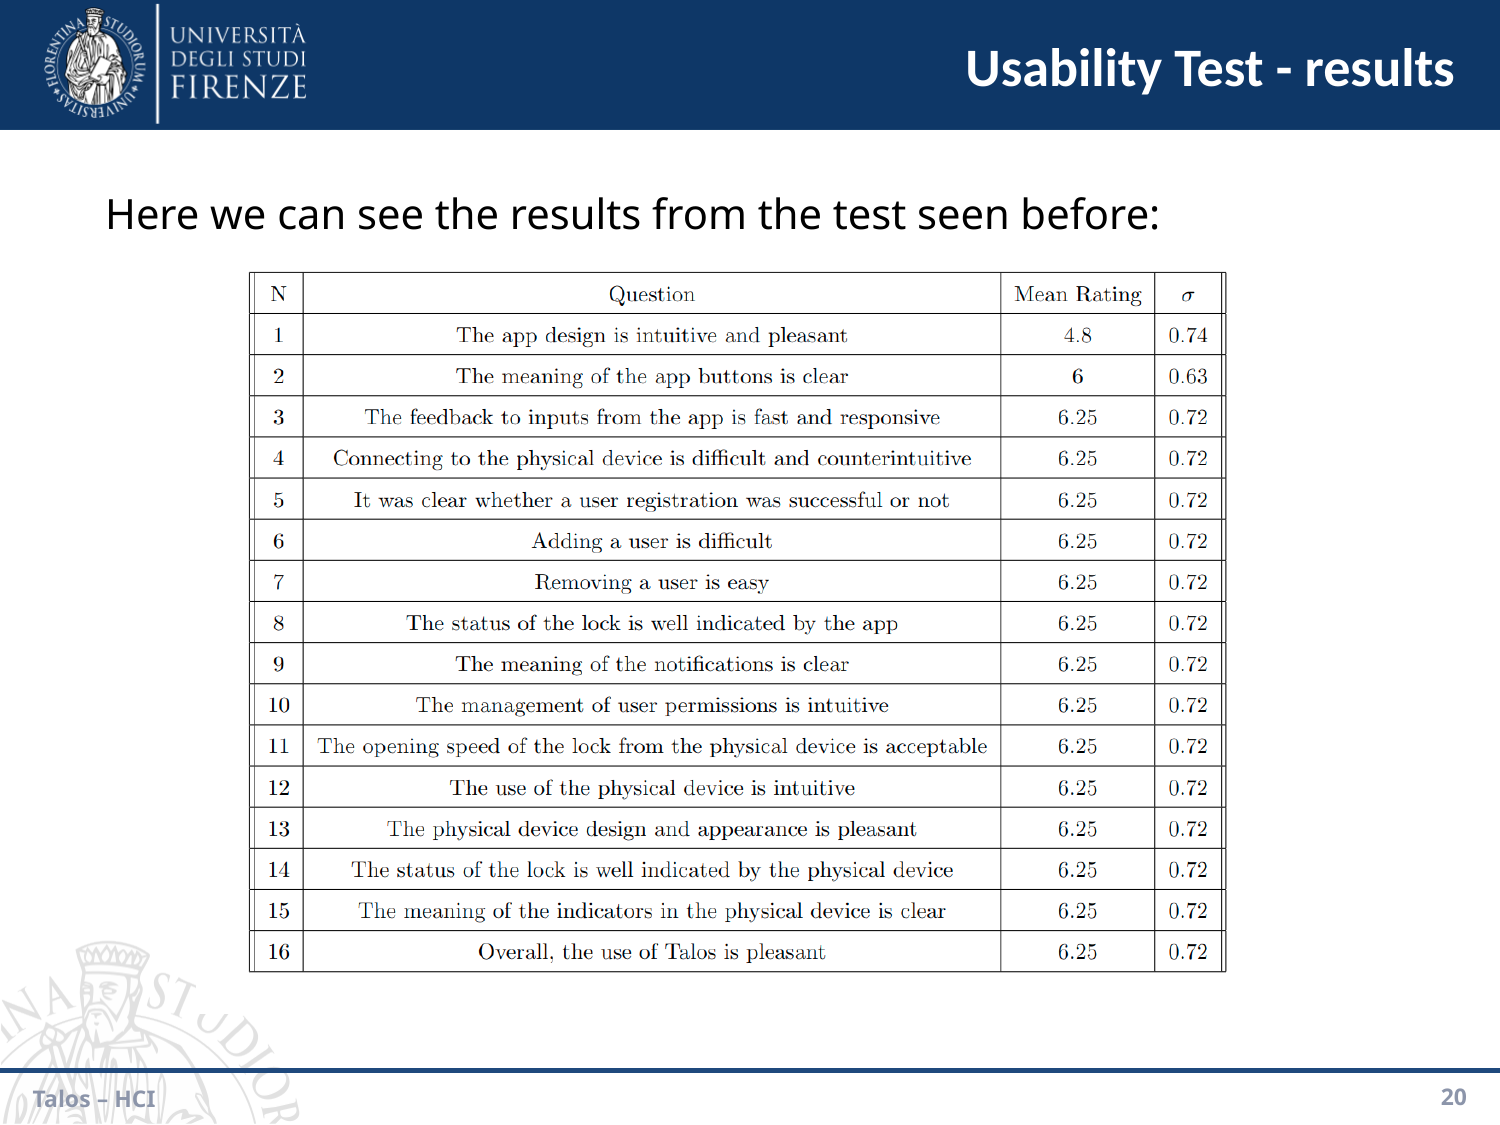

# Usability Test - results
Here we can see the results from the test seen before:
Talos – HCI